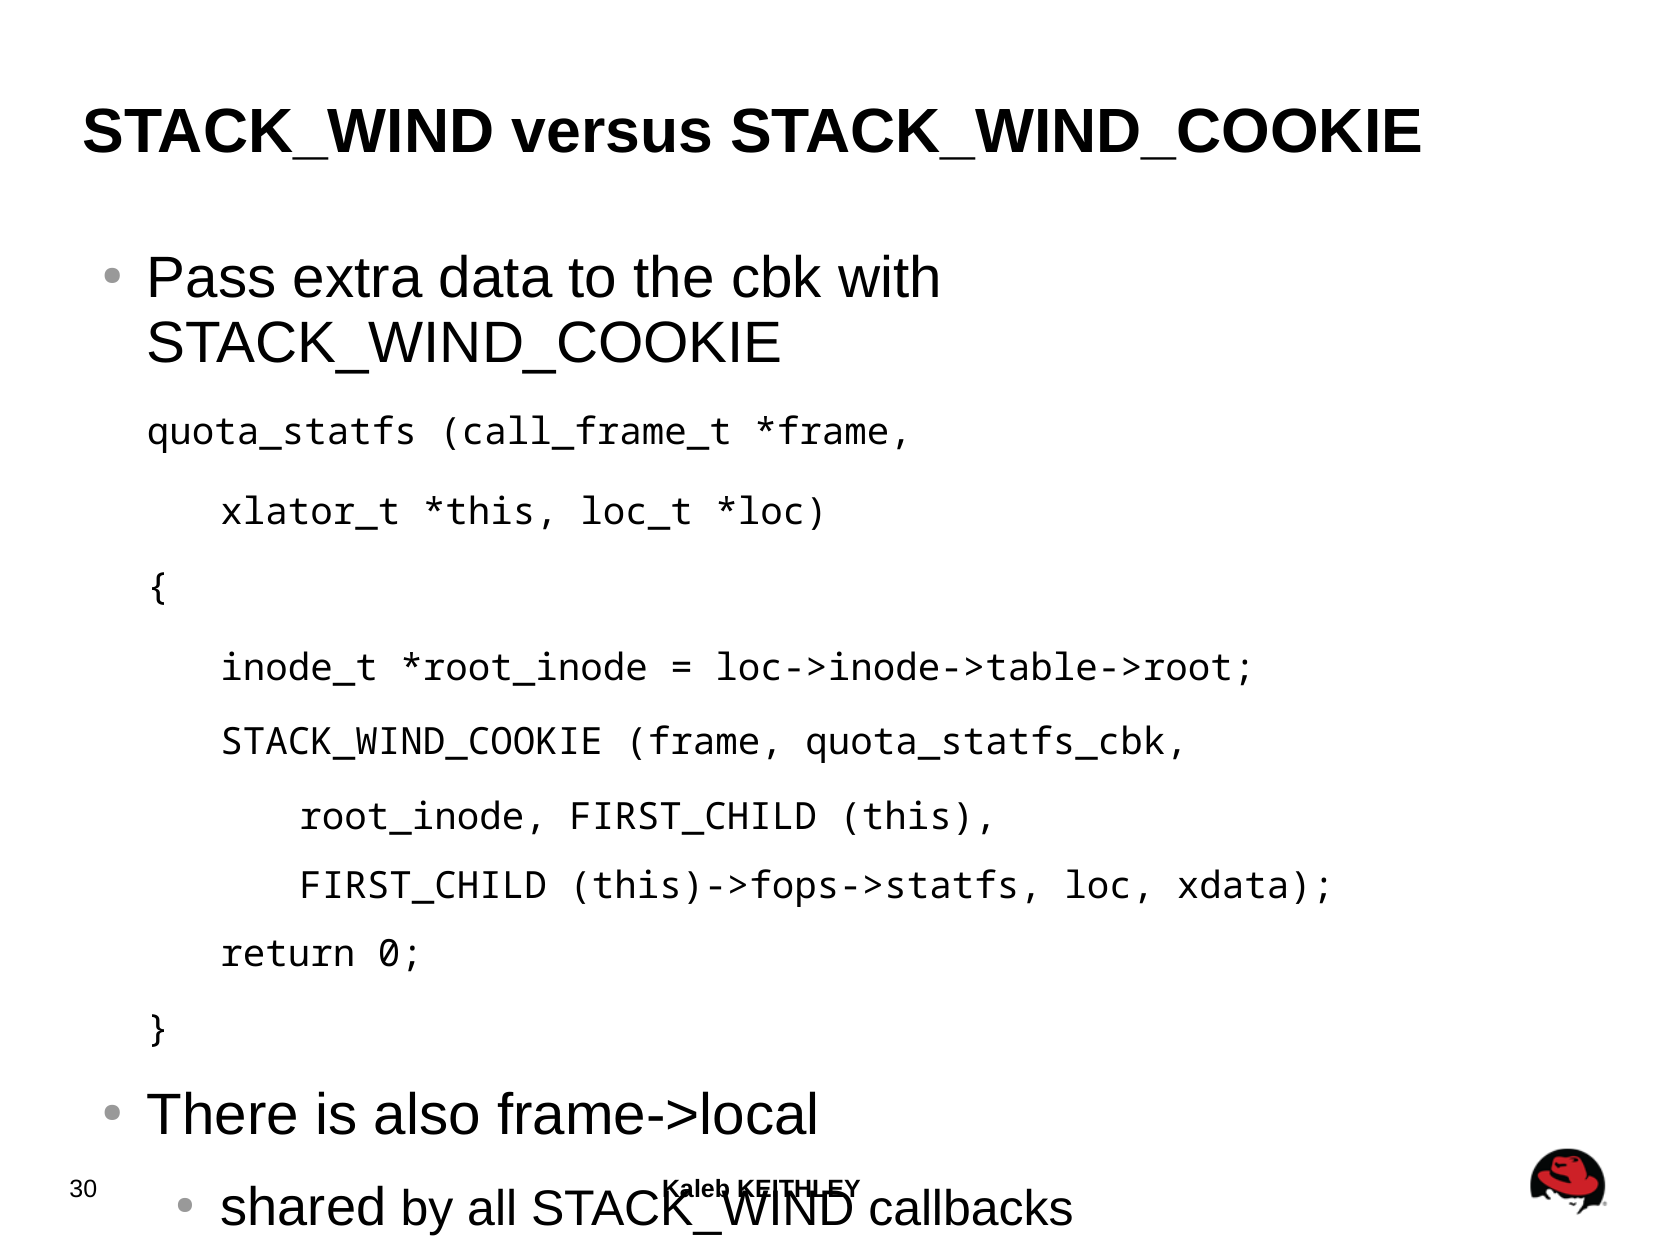

# STACK_WIND versus STACK_WIND_COOKIE
Pass extra data to the cbk with STACK_WIND_COOKIE
quota_statfs (call_frame_t *frame,
xlator_t *this, loc_t *loc)
{
inode_t *root_inode = loc->inode->table->root;
STACK_WIND_COOKIE (frame, quota_statfs_cbk,
root_inode, FIRST_CHILD (this),
FIRST_CHILD (this)->fops->statfs, loc, xdata);
return 0;
}
There is also frame->local
shared by all STACK_WIND callbacks